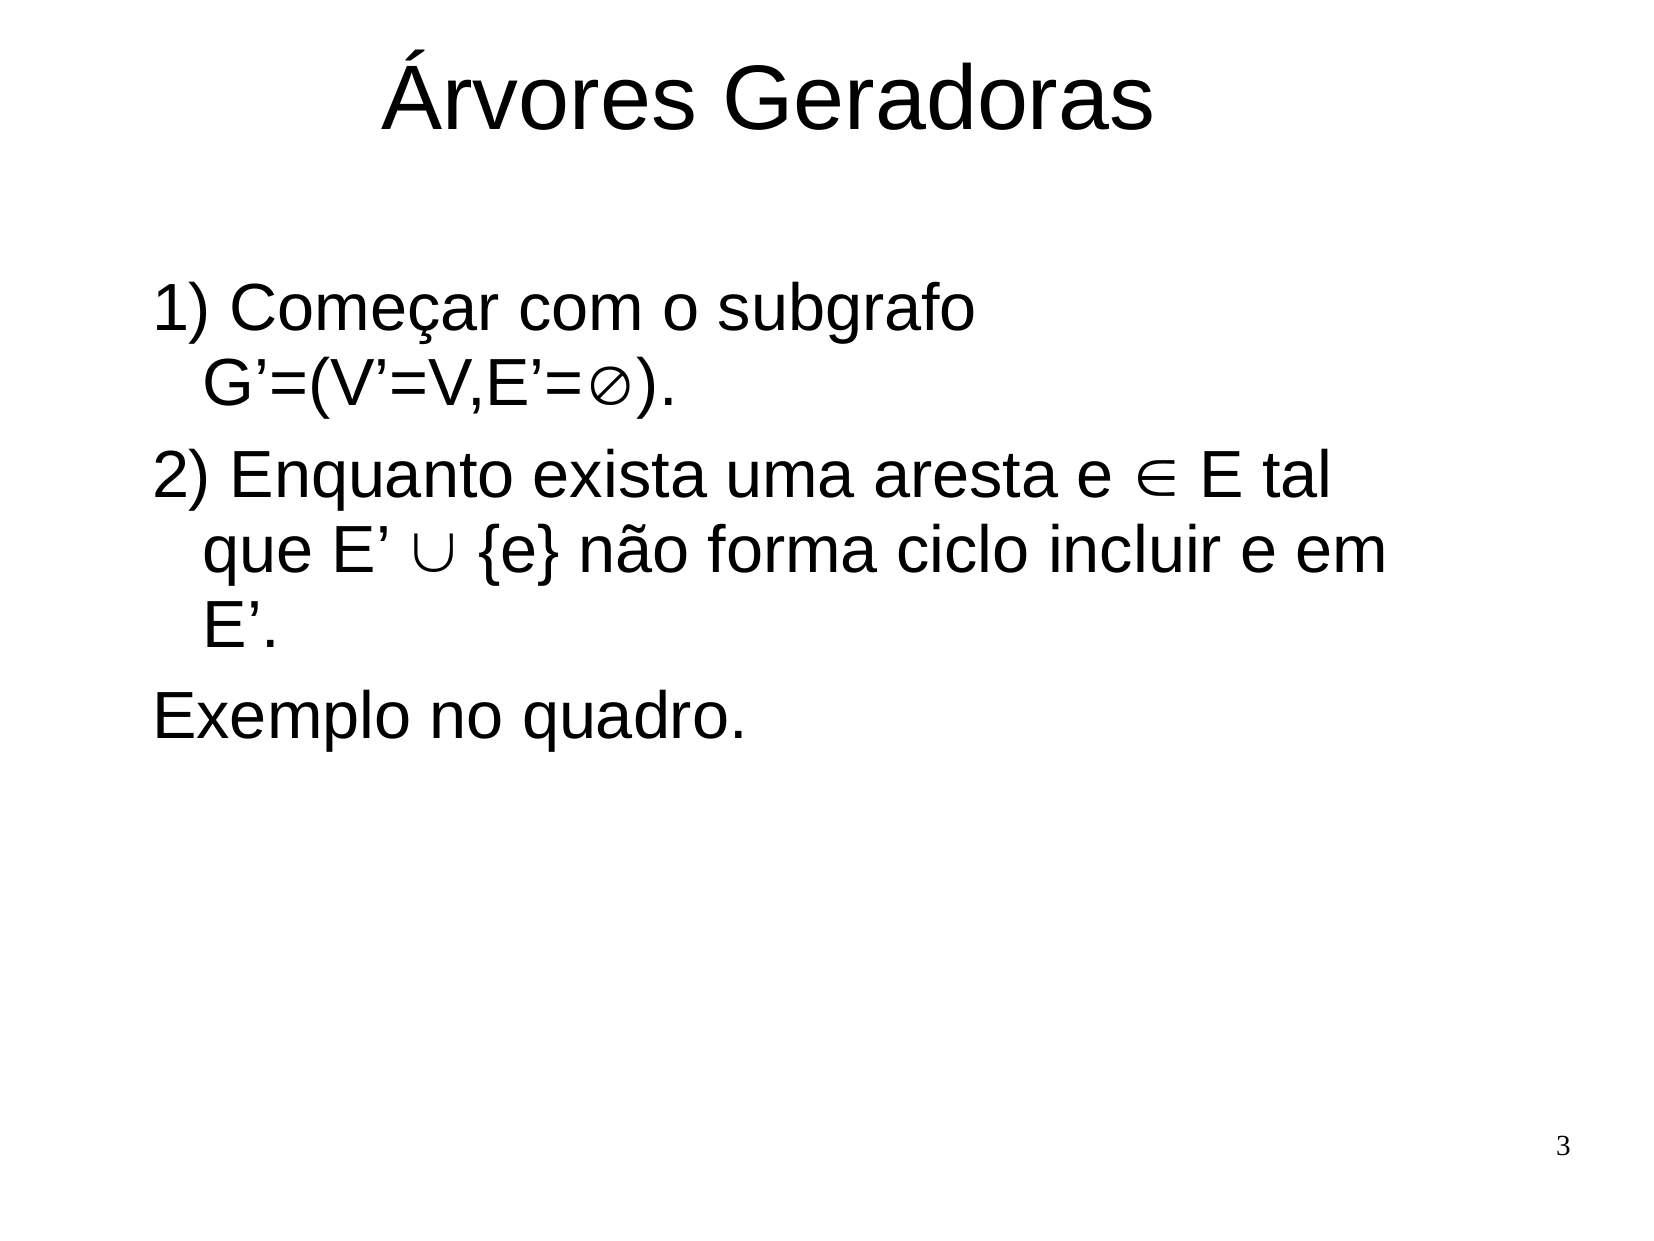

# Árvores Geradoras
1) Começar com o subgrafo G’=(V’=V,E’=).
2) Enquanto exista uma aresta e  E tal que E’  {e} não forma ciclo incluir e em E’.
Exemplo no quadro.
3